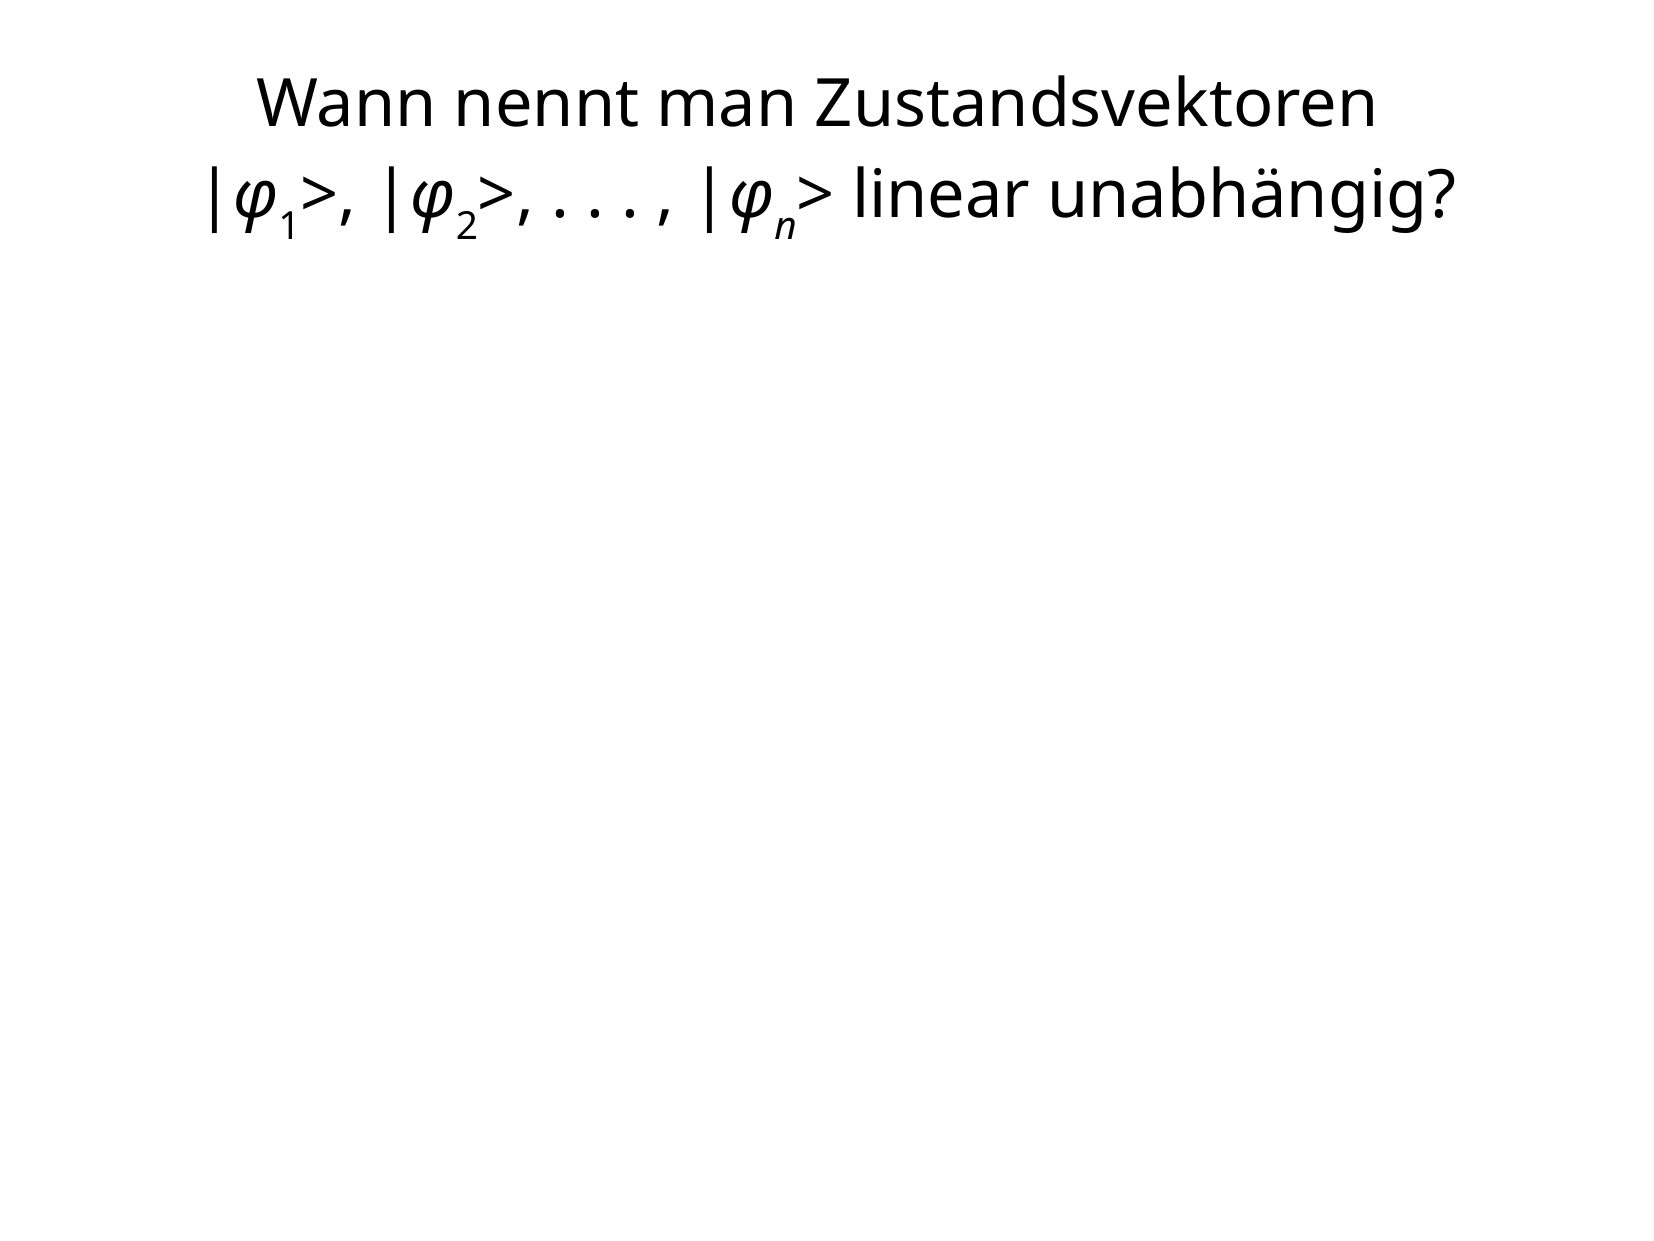

# Wann nennt man Zustandsvektoren |φ1>, |φ2>, . . . , |φn> linear unabhängig?